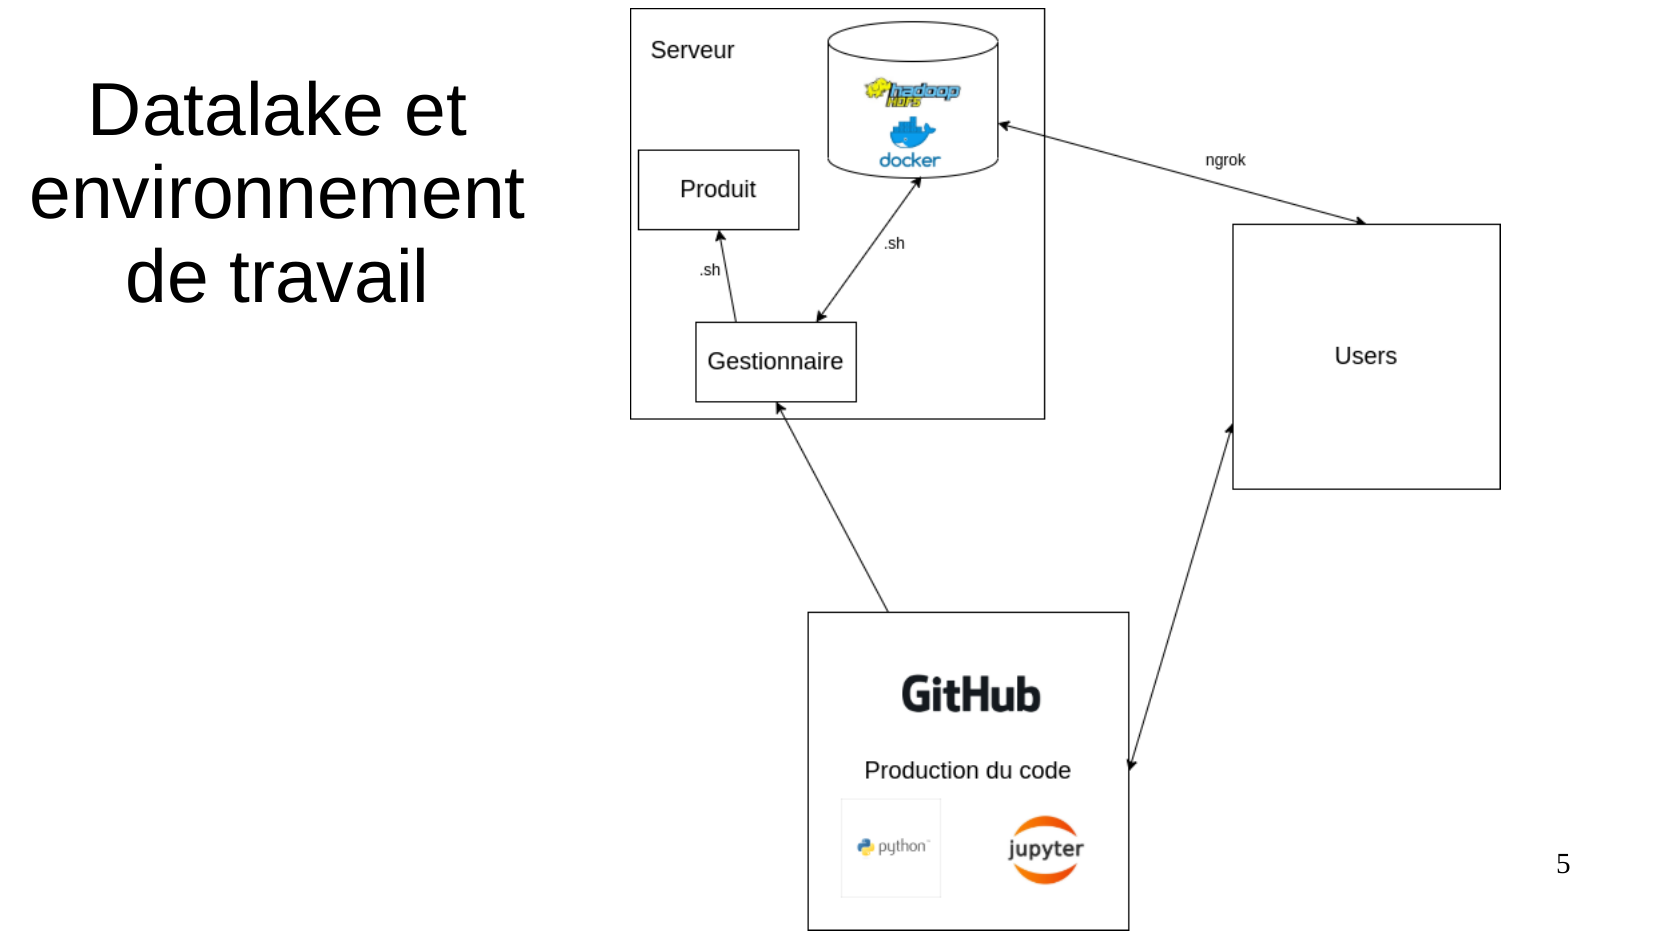

# Datalake et environnement de travail
5